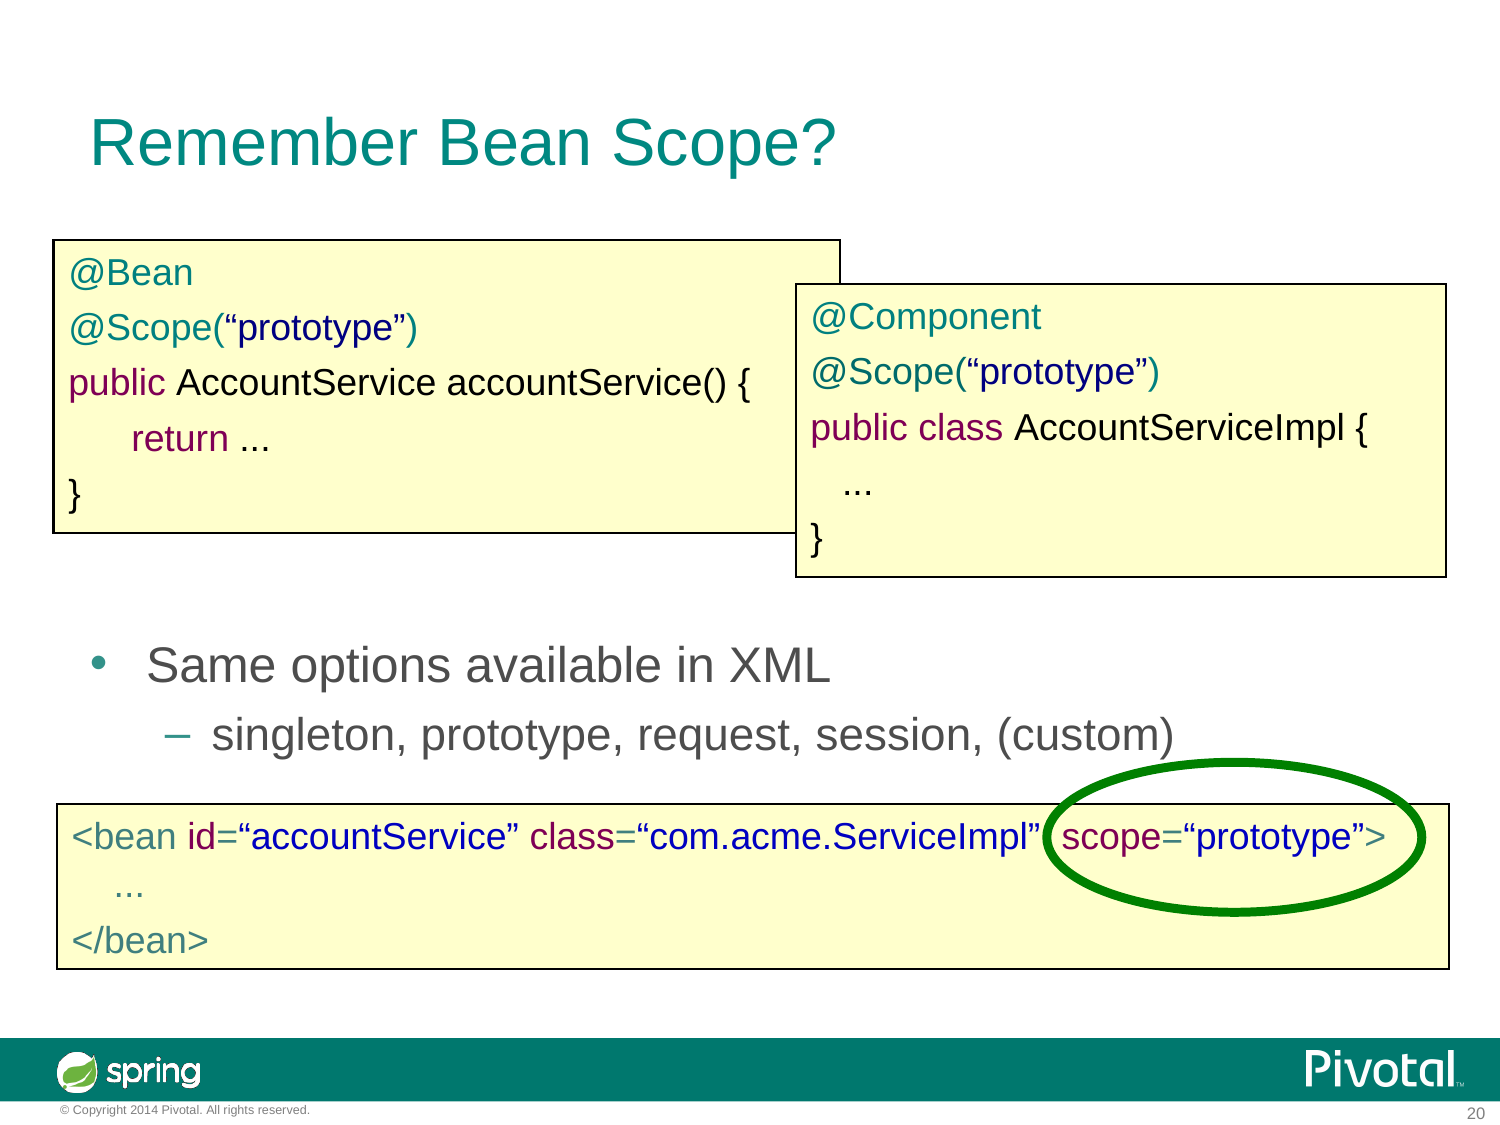

# Remember Bean Scope?
@Bean
@Scope(“prototype”)
public AccountService accountService() {
 return ...
}
Same options available in XML
singleton, prototype, request, session, (custom)
@Component
@Scope(“prototype”)
public class AccountServiceImpl {
 ...
}
<bean id=“accountService” class=“com.acme.ServiceImpl” scope=“prototype”>
 ...
</bean>